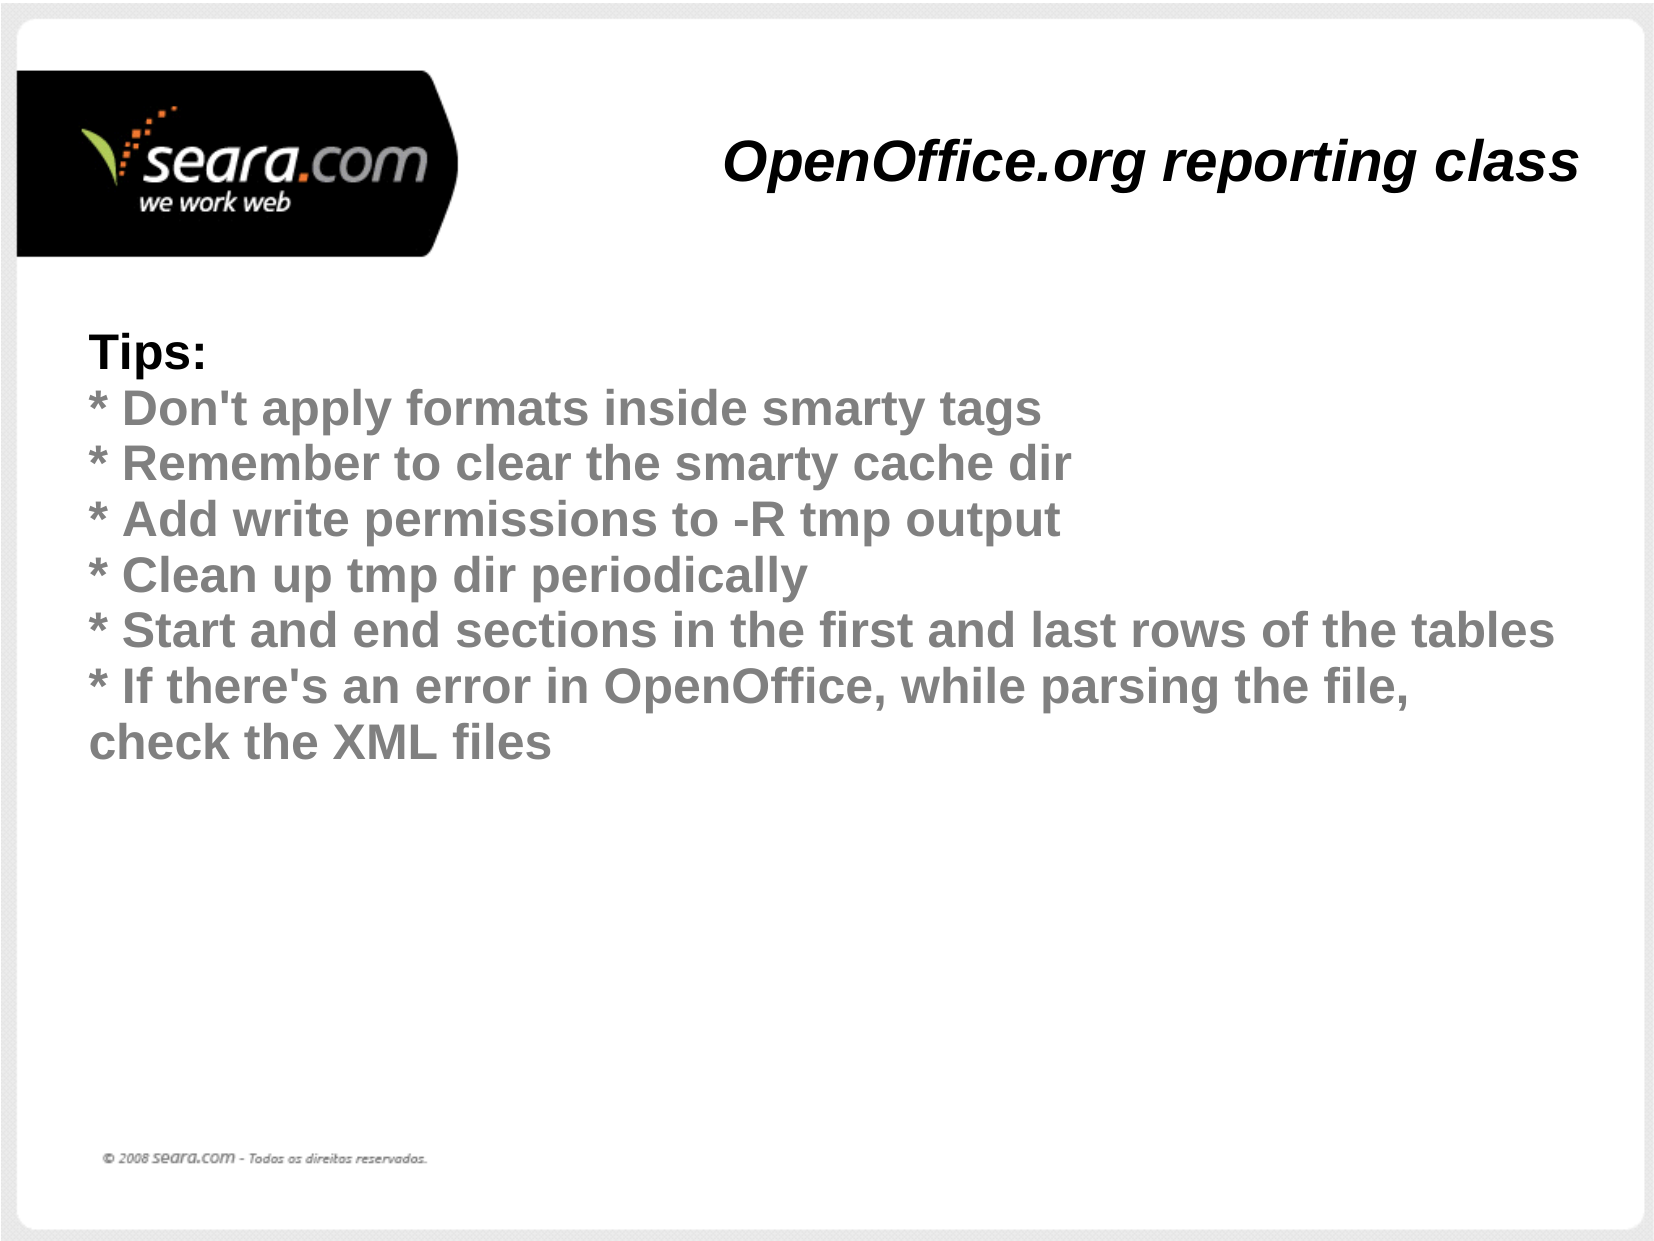

# OpenOffice.org reporting class
Tips:
* Don't apply formats inside smarty tags
* Remember to clear the smarty cache dir
* Add write permissions to -R tmp output
* Clean up tmp dir periodically
* Start and end sections in the first and last rows of the tables
* If there's an error in OpenOffice, while parsing the file, check the XML files